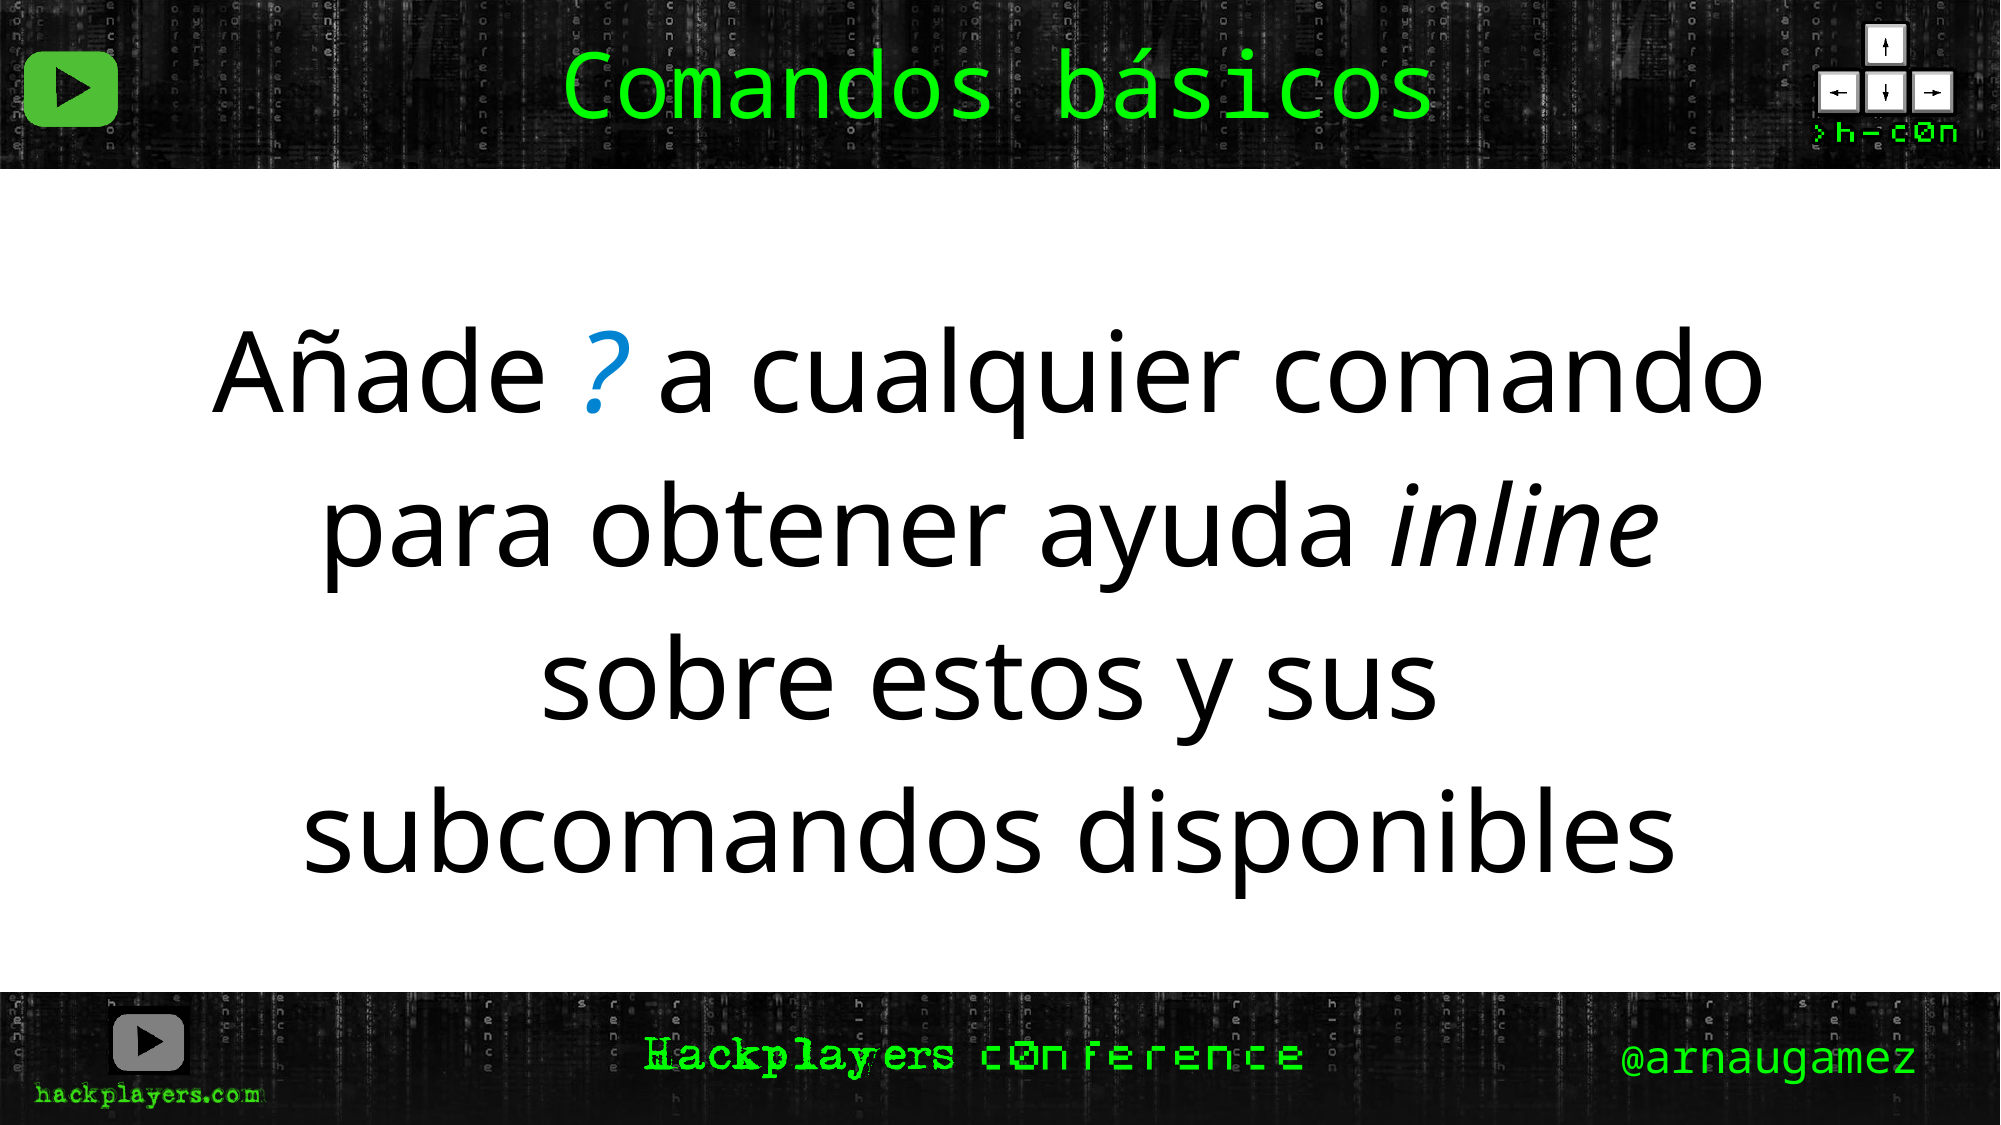

# Comandos básicos
Añade ? a cualquier comando para obtener ayuda inline sobre estos y sus subcomandos disponibles